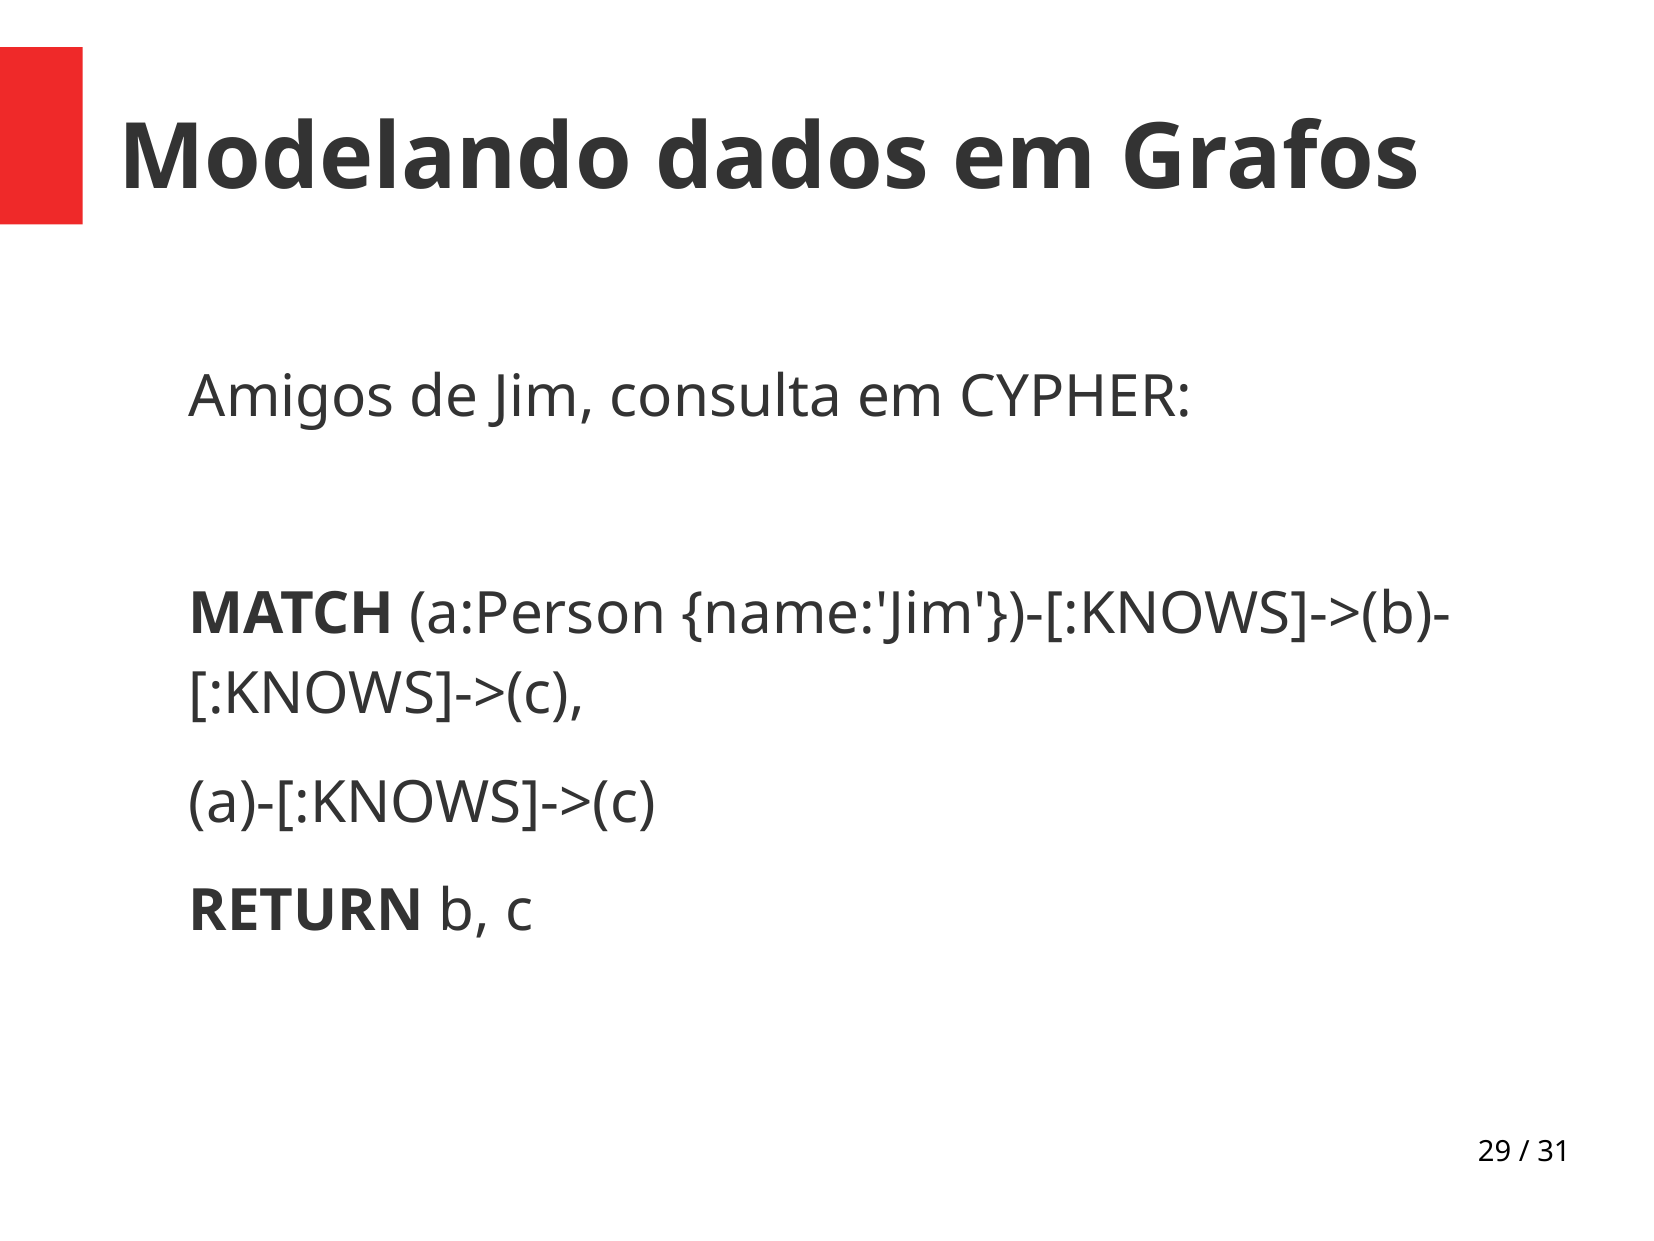

# Modelando dados em Grafos
Amigos de Jim, consulta em CYPHER:
MATCH (a:Person {name:'Jim'})-[:KNOWS]->(b)-[:KNOWS]->(c),
(a)-[:KNOWS]->(c)
RETURN b, c
29